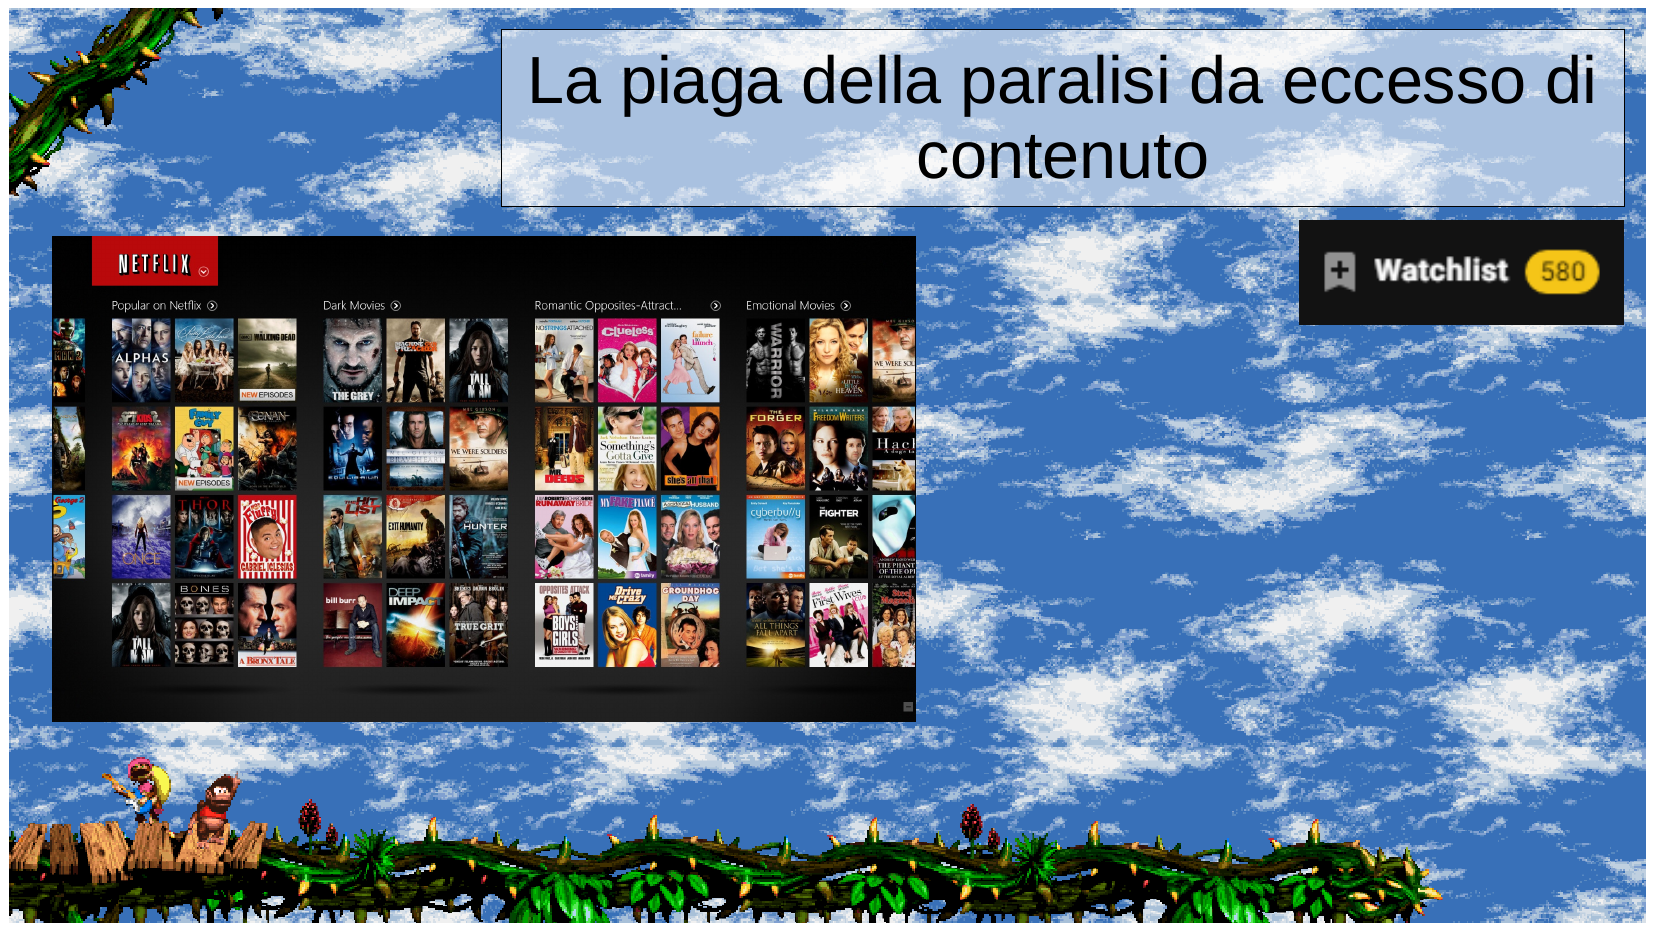

# La piaga della paralisi da eccesso di contenuto